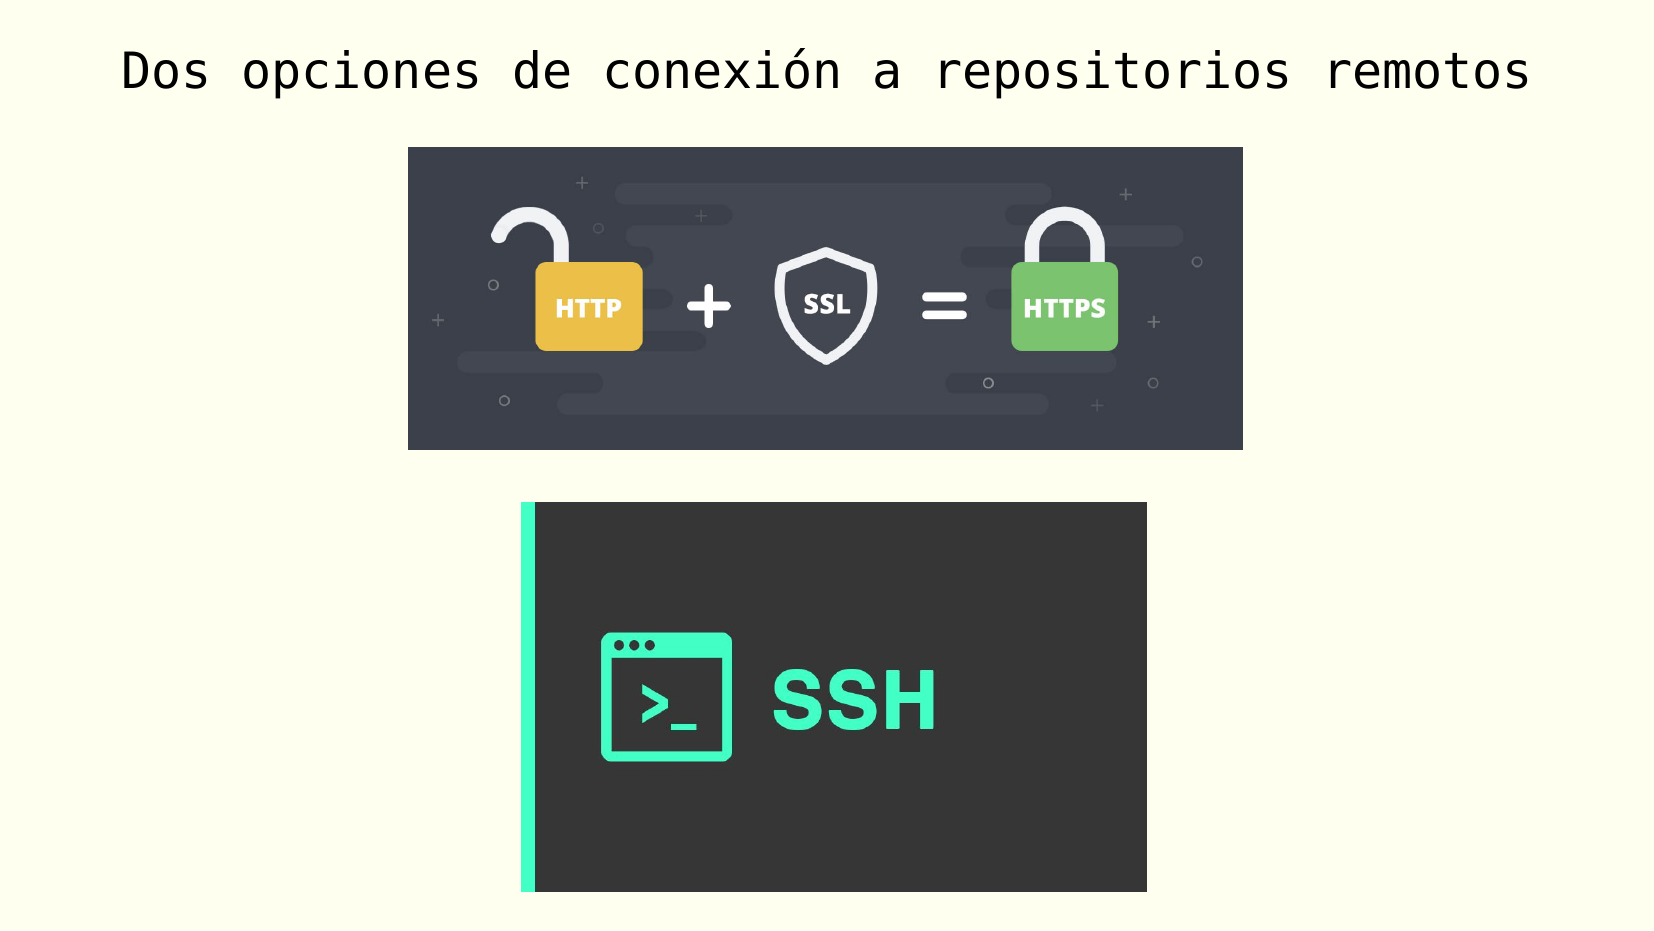

# Dos opciones de conexión a repositorios remotos